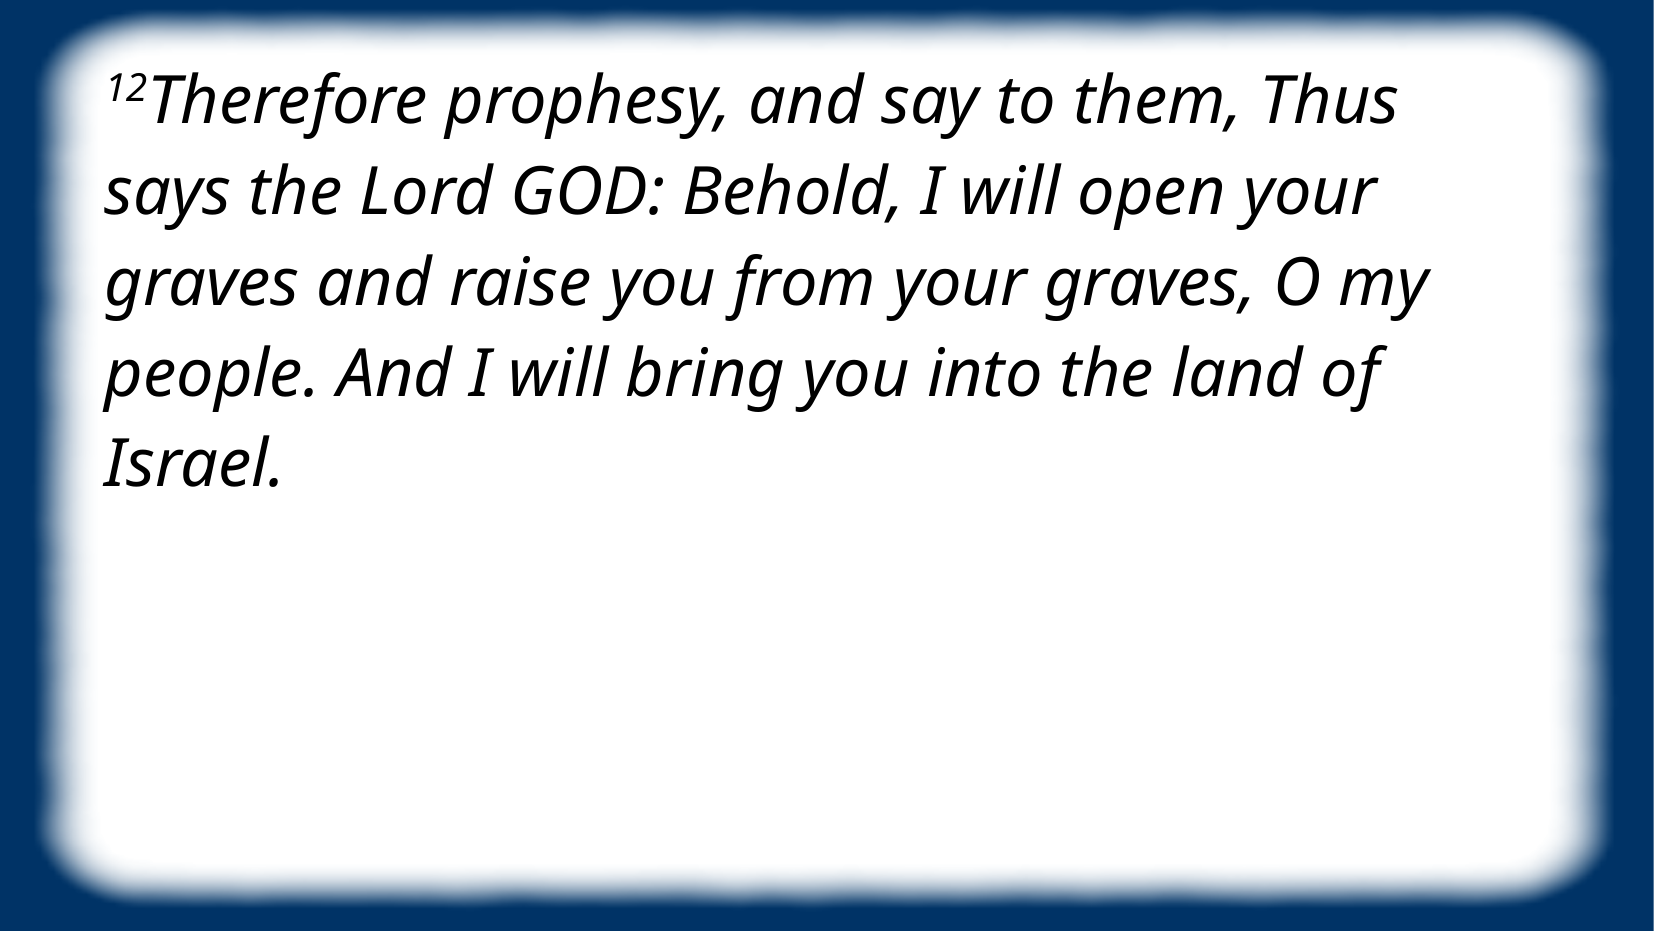

12Therefore prophesy, and say to them, Thus says the Lord GOD: Behold, I will open your graves and raise you from your graves, O my people. And I will bring you into the land of Israel.